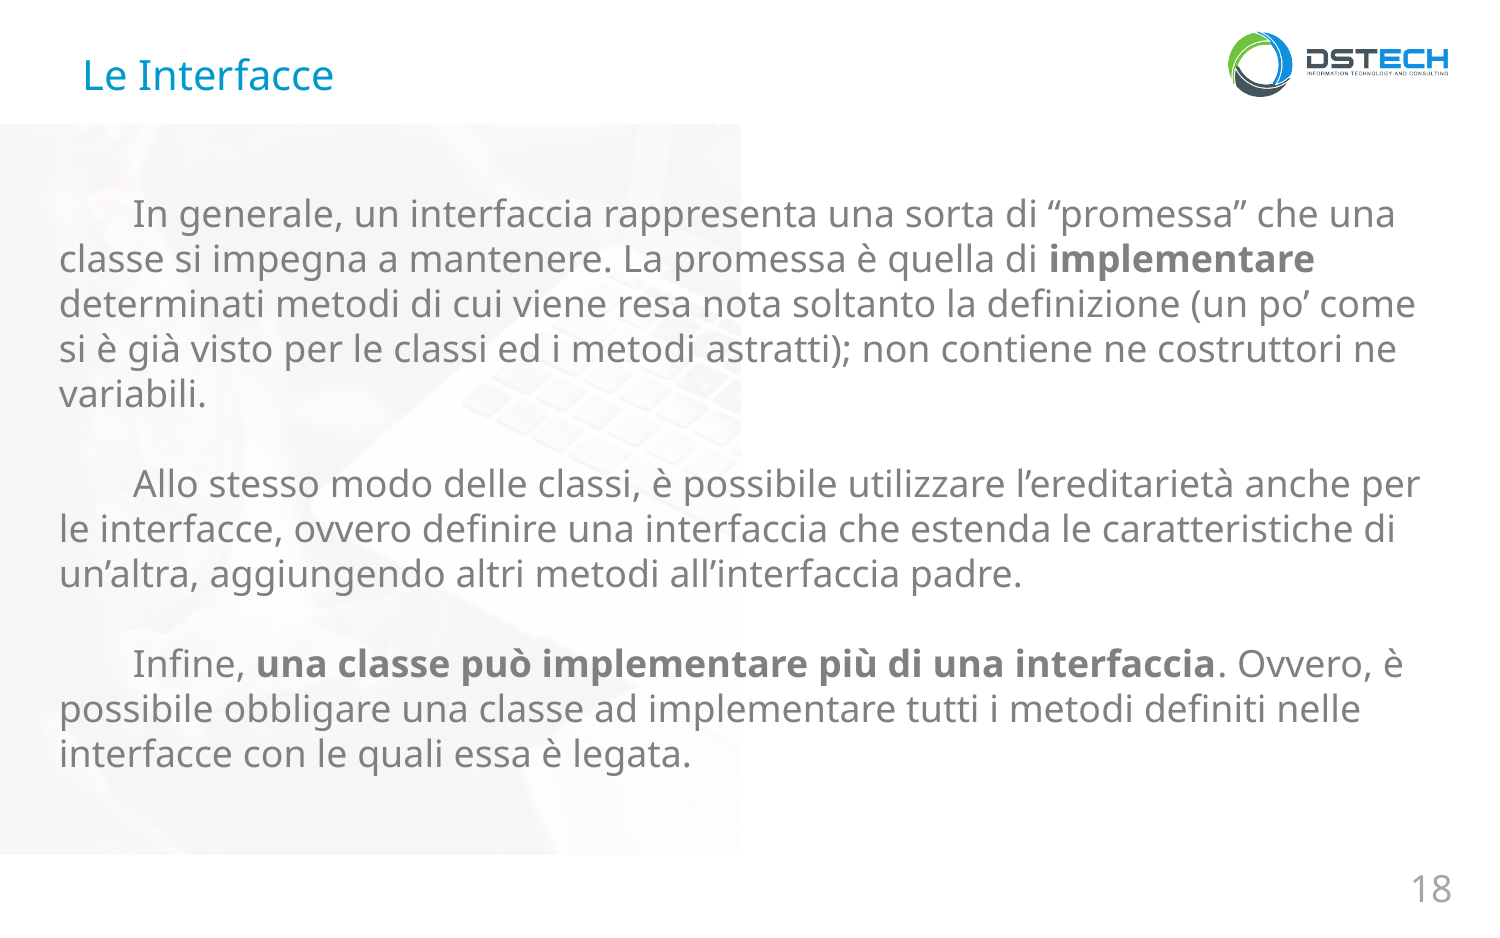

Le Interfacce
	In generale, un interfaccia rappresenta una sorta di “promessa” che una classe si impegna a mantenere. La promessa è quella di implementare determinati metodi di cui viene resa nota soltanto la definizione (un po’ come si è già visto per le classi ed i metodi astratti); non contiene ne costruttori ne variabili.
	Allo stesso modo delle classi, è possibile utilizzare l’ereditarietà anche per le interfacce, ovvero definire una interfaccia che estenda le caratteristiche di un’altra, aggiungendo altri metodi all’interfaccia padre.
	Infine, una classe può implementare più di una interfaccia. Ovvero, è possibile obbligare una classe ad implementare tutti i metodi definiti nelle interfacce con le quali essa è legata.
18